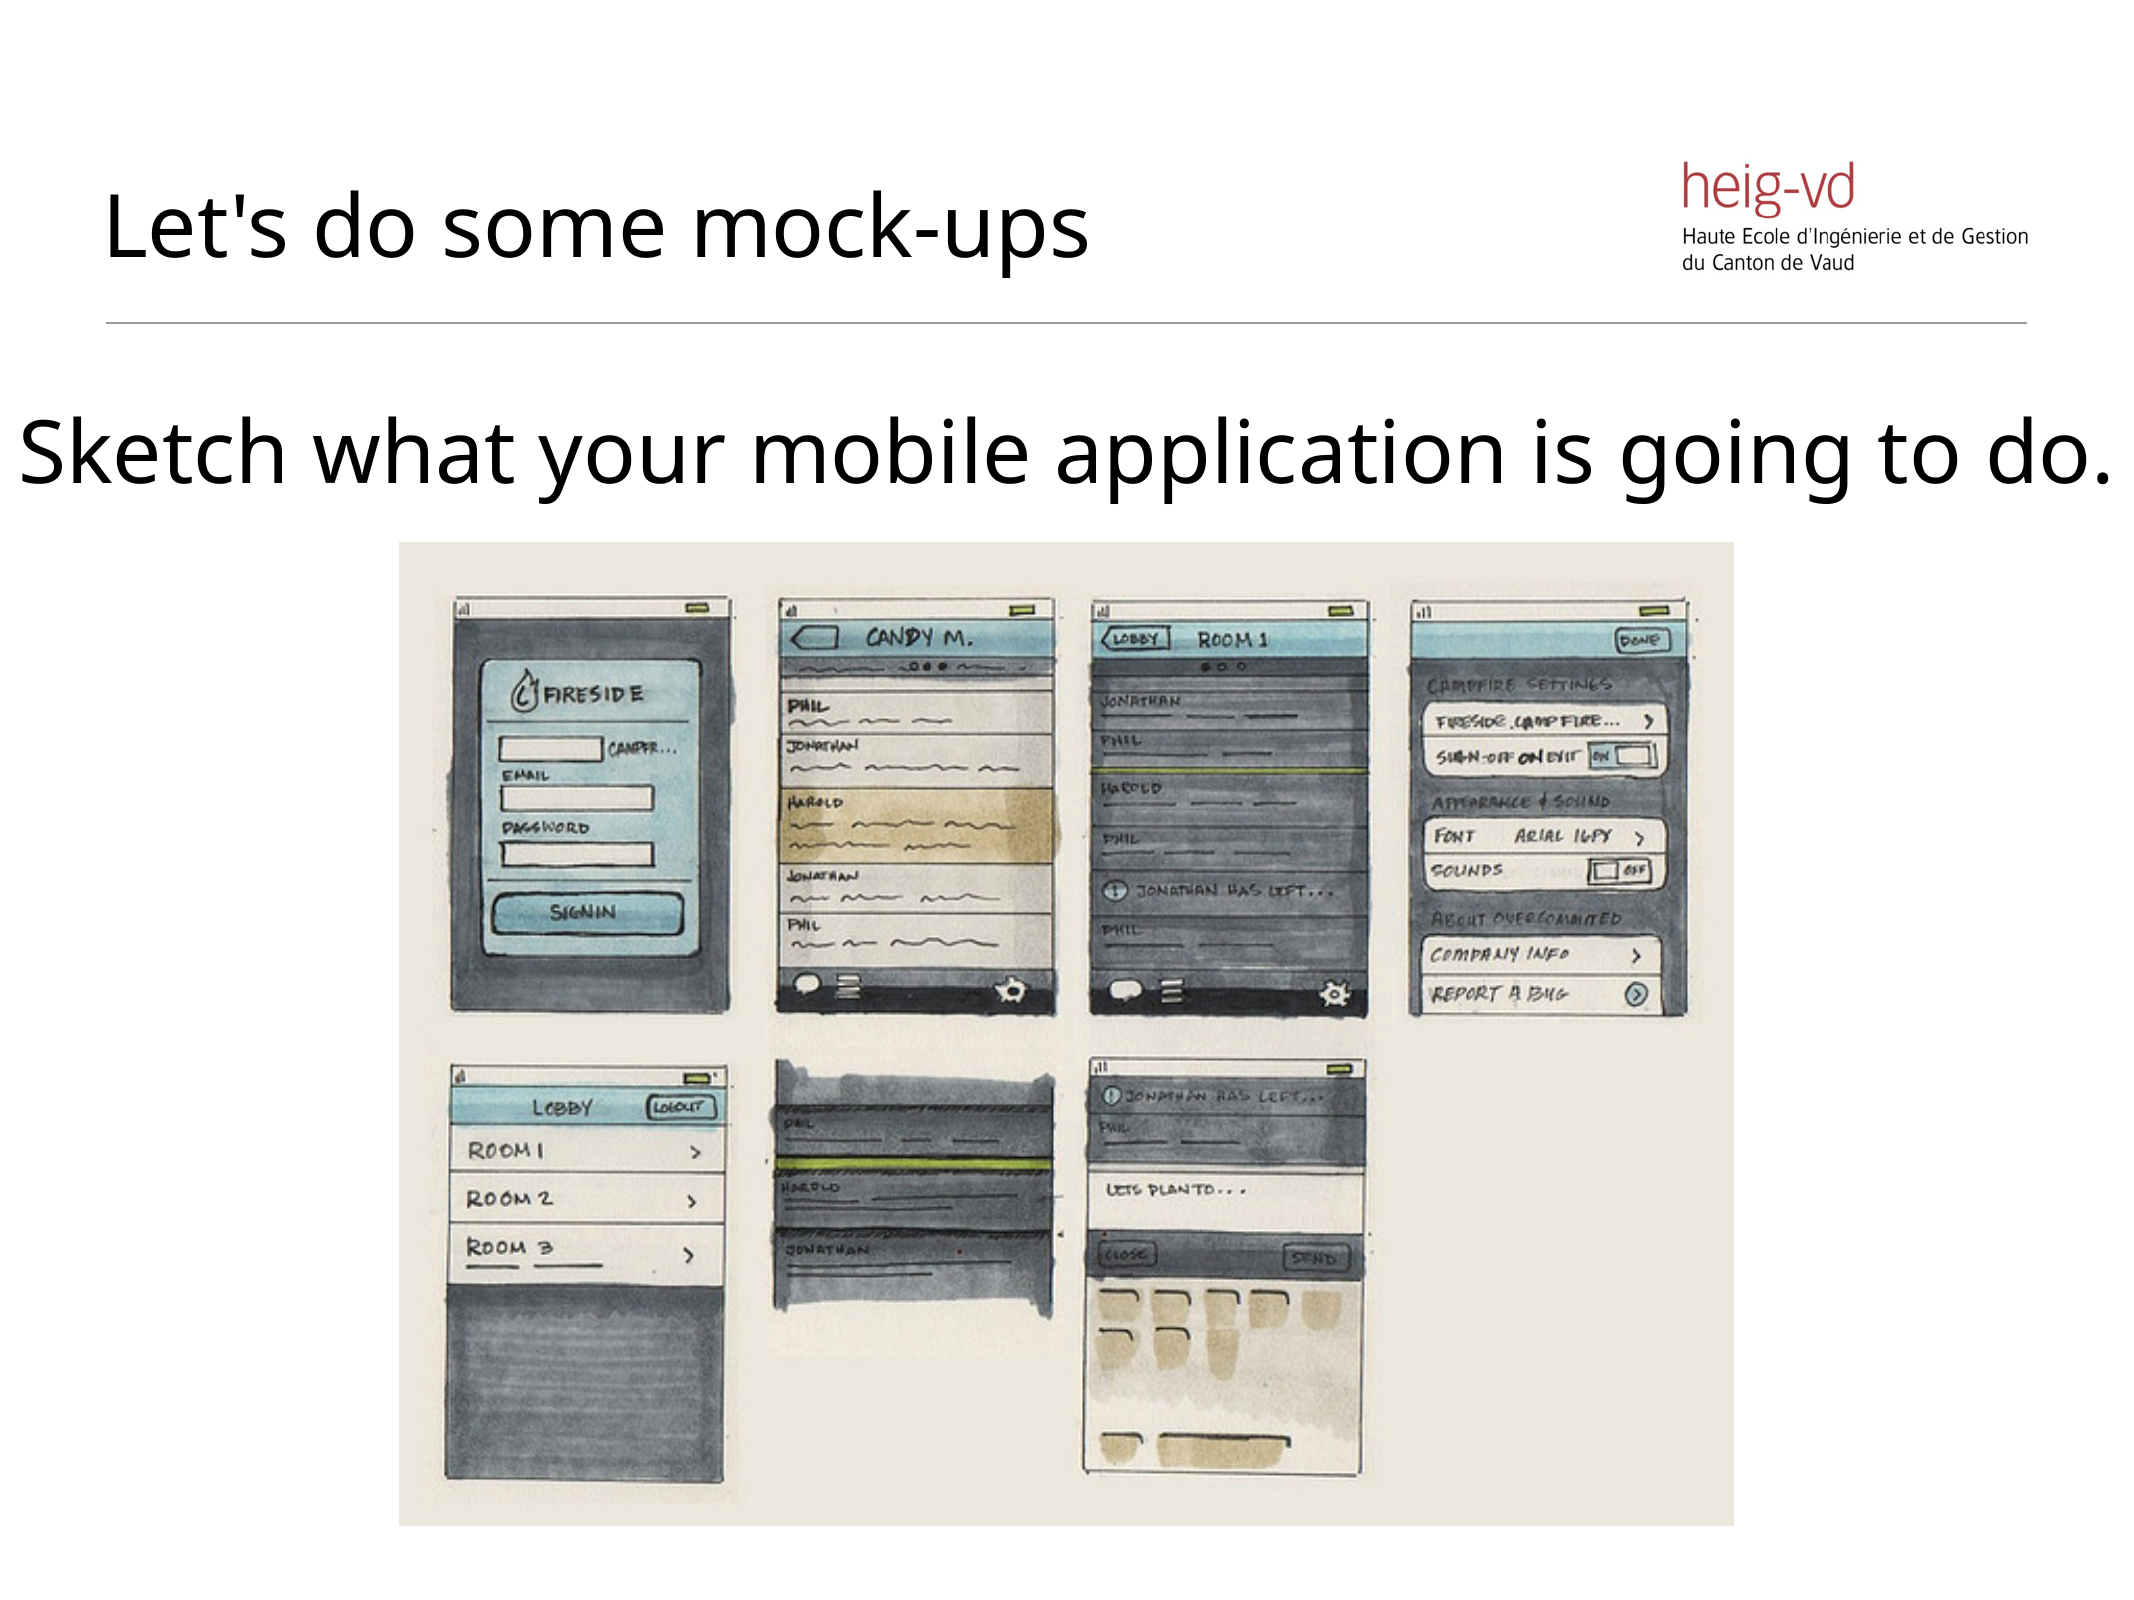

# Let's do some mock-ups
Sketch what your mobile application is going to do.